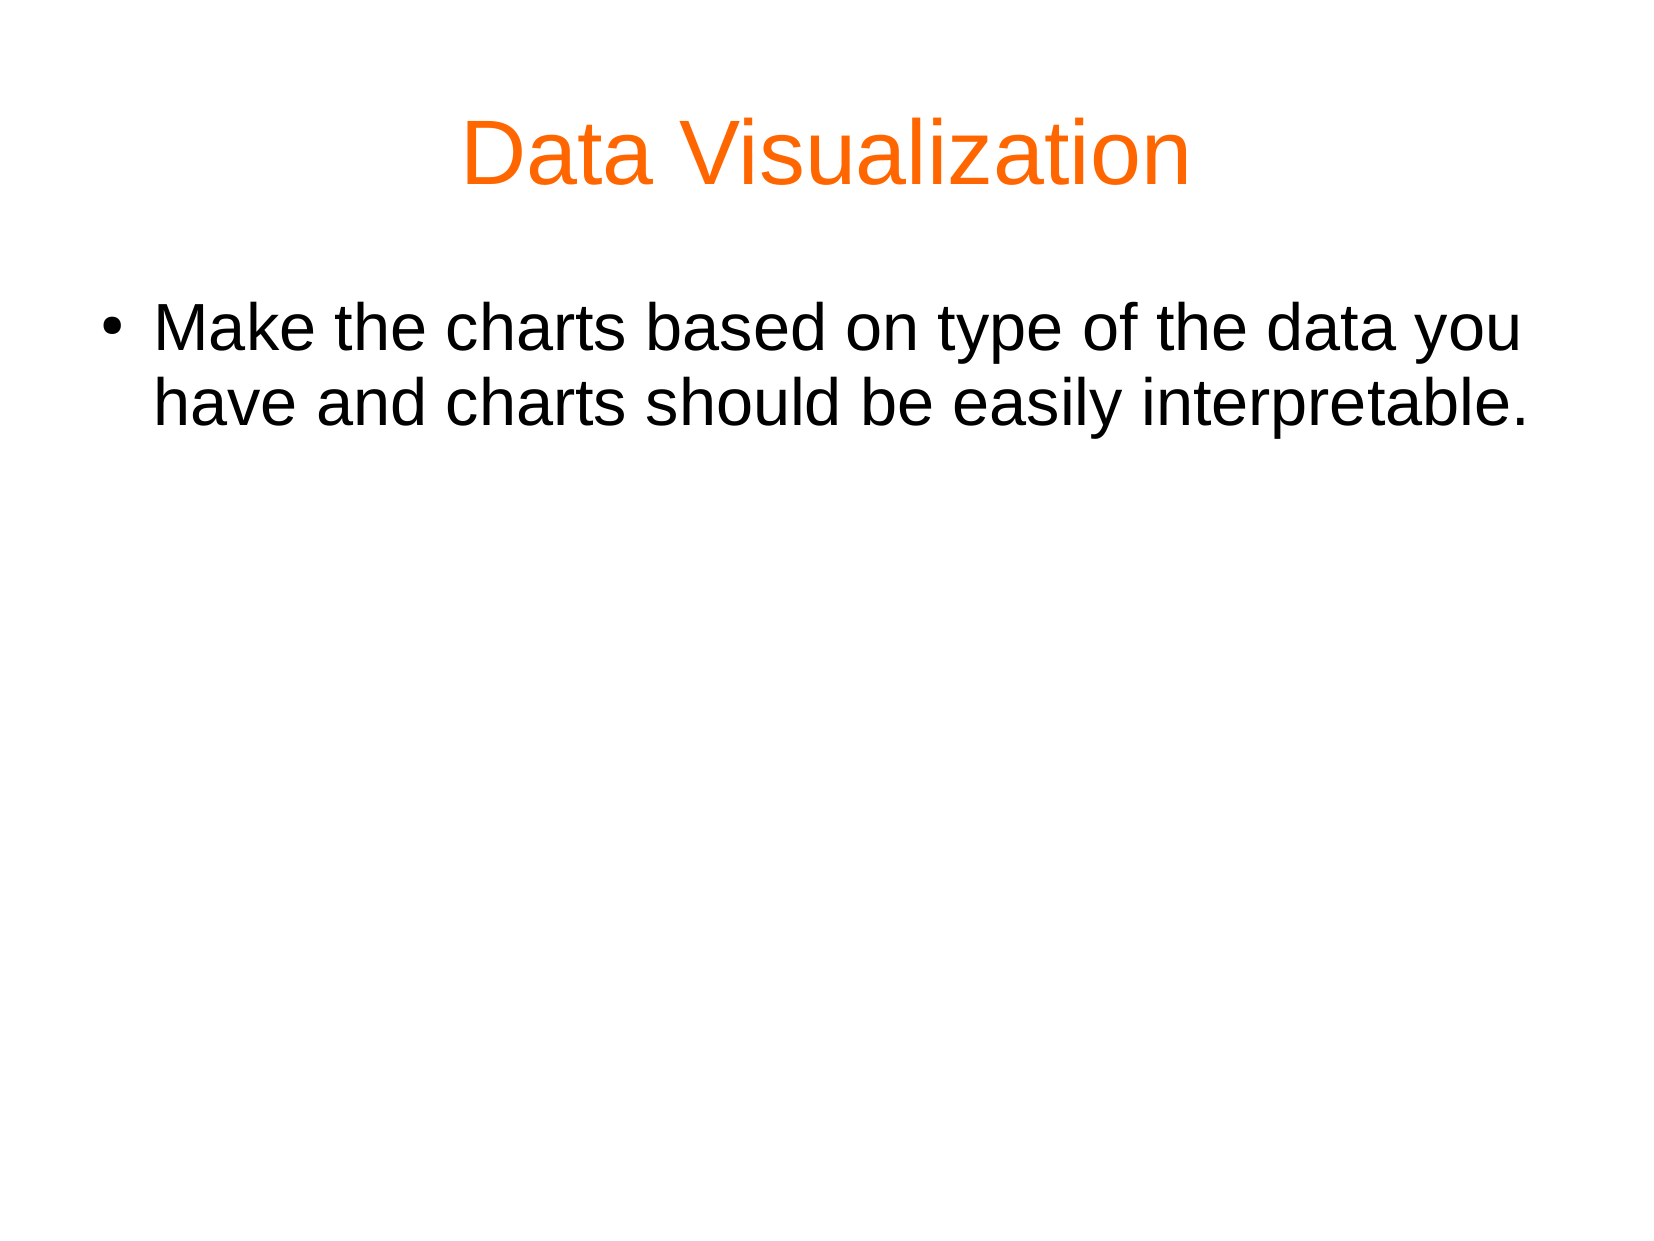

# Data Visualization
Make the charts based on type of the data you have and charts should be easily interpretable.